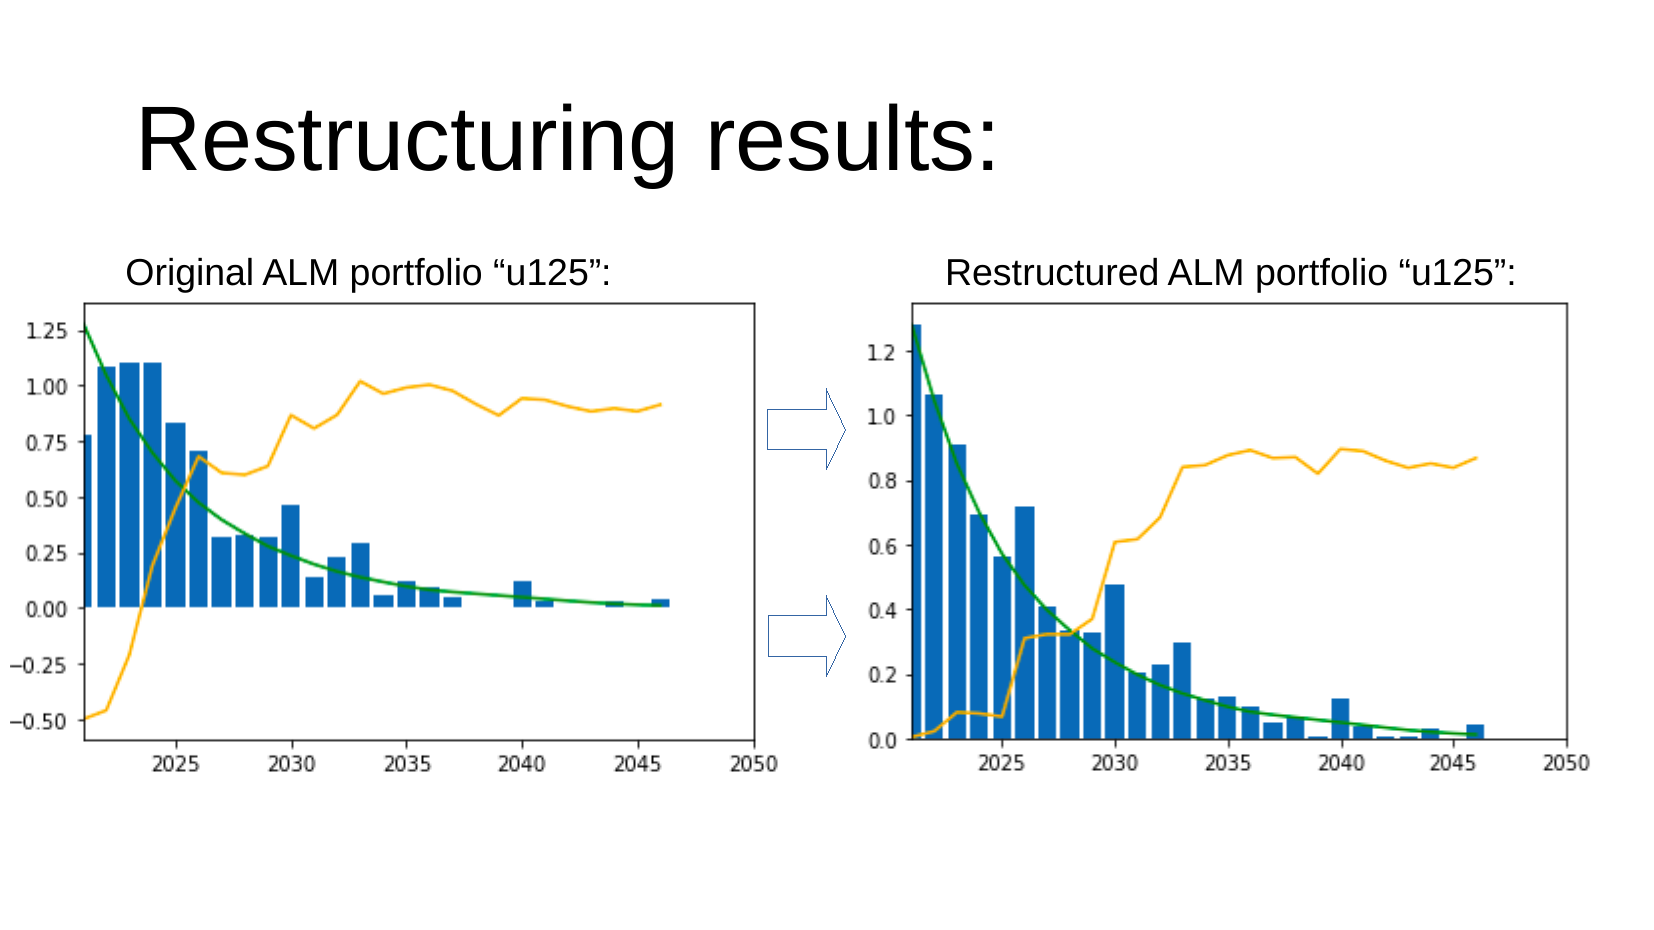

# Restructuring results:
Original ALM portfolio “u125”:
Restructured ALM portfolio “u125”: